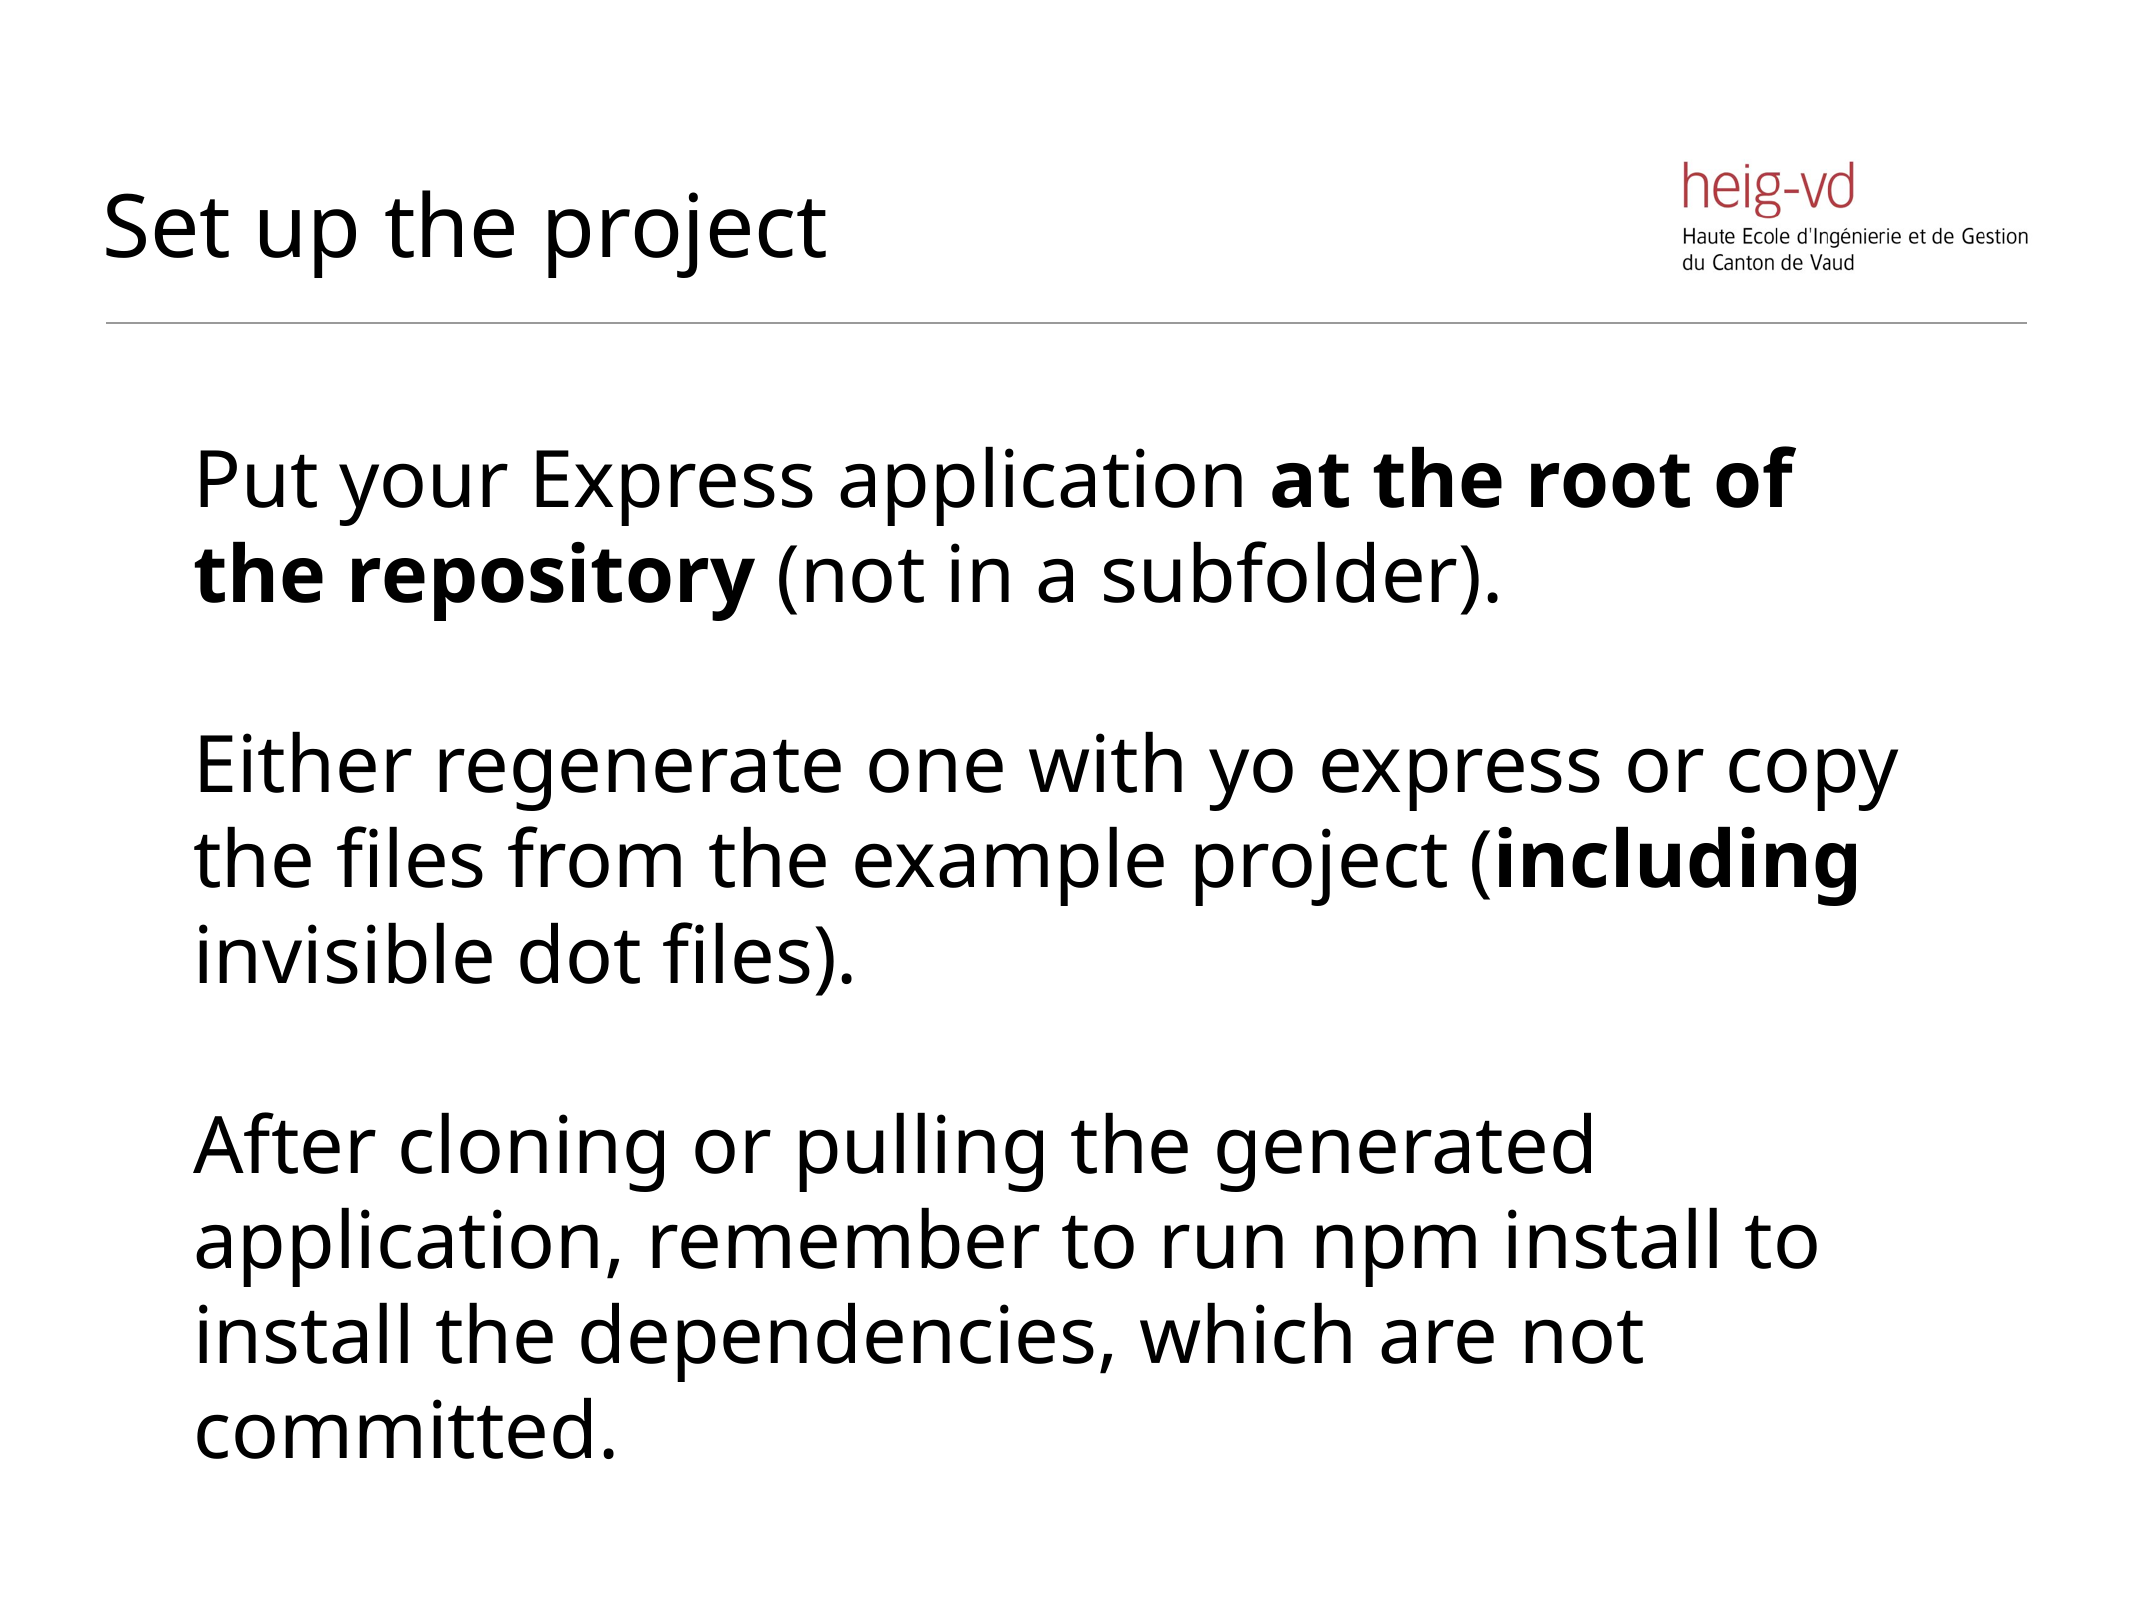

# Set up the project
Put your Express application at the root of the repository (not in a subfolder).
Either regenerate one with yo express or copy the files from the example project (including invisible dot files).
After cloning or pulling the generated application, remember to run npm install to install the dependencies, which are not committed.